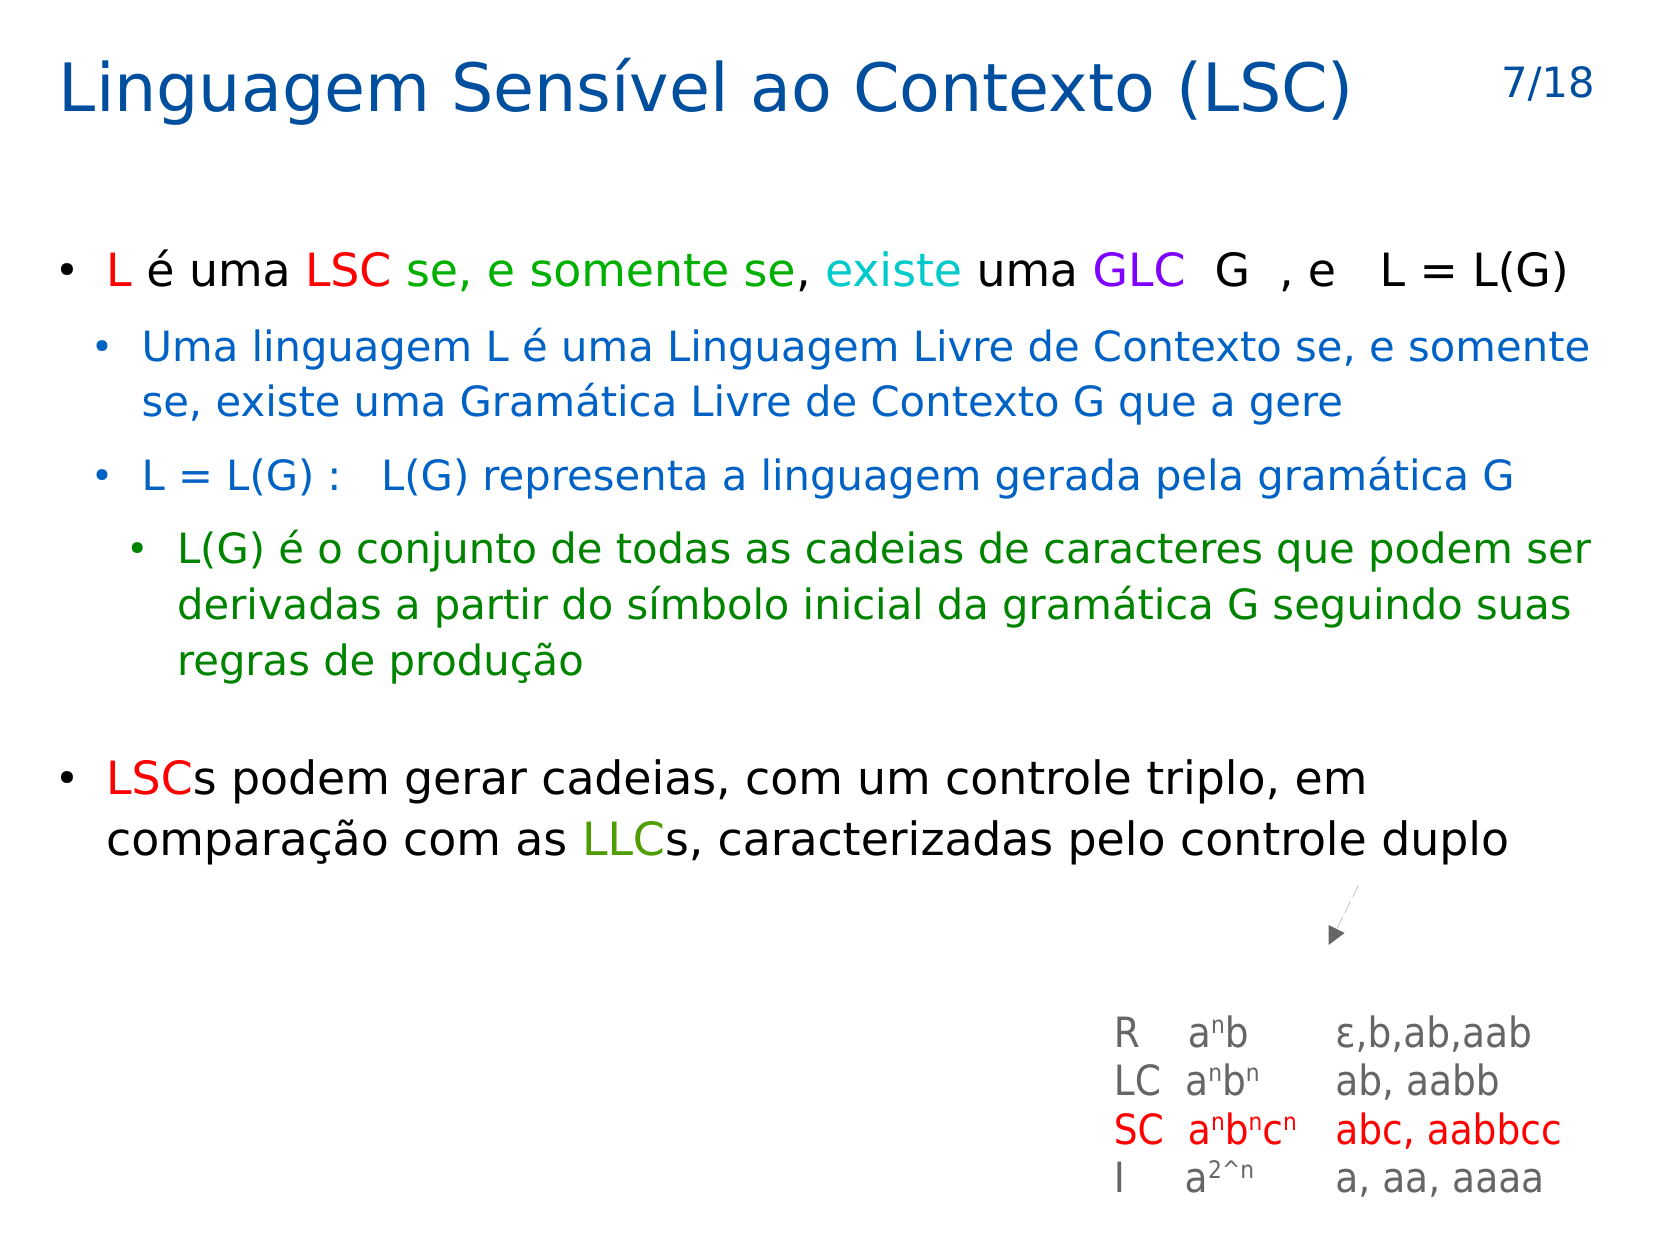

# Linguagem Sensível ao Contexto (LSC)
7
L é uma LSC se, e somente se, existe uma GLC G , e L = L(G)
Uma linguagem L é uma Linguagem Livre de Contexto se, e somente se, existe uma Gramática Livre de Contexto G que a gere
L = L(G) : L(G) representa a linguagem gerada pela gramática G
L(G) é o conjunto de todas as cadeias de caracteres que podem ser derivadas a partir do símbolo inicial da gramática G seguindo suas regras de produção
LSCs podem gerar cadeias, com um controle triplo, em comparação com as LLCs, caracterizadas pelo controle duplo
R anb	 	ε,b,ab,aab
LC anbn 	ab, aabb
SC anbncn 	abc, aabbcc
I a2^n 	a, aa, aaaa